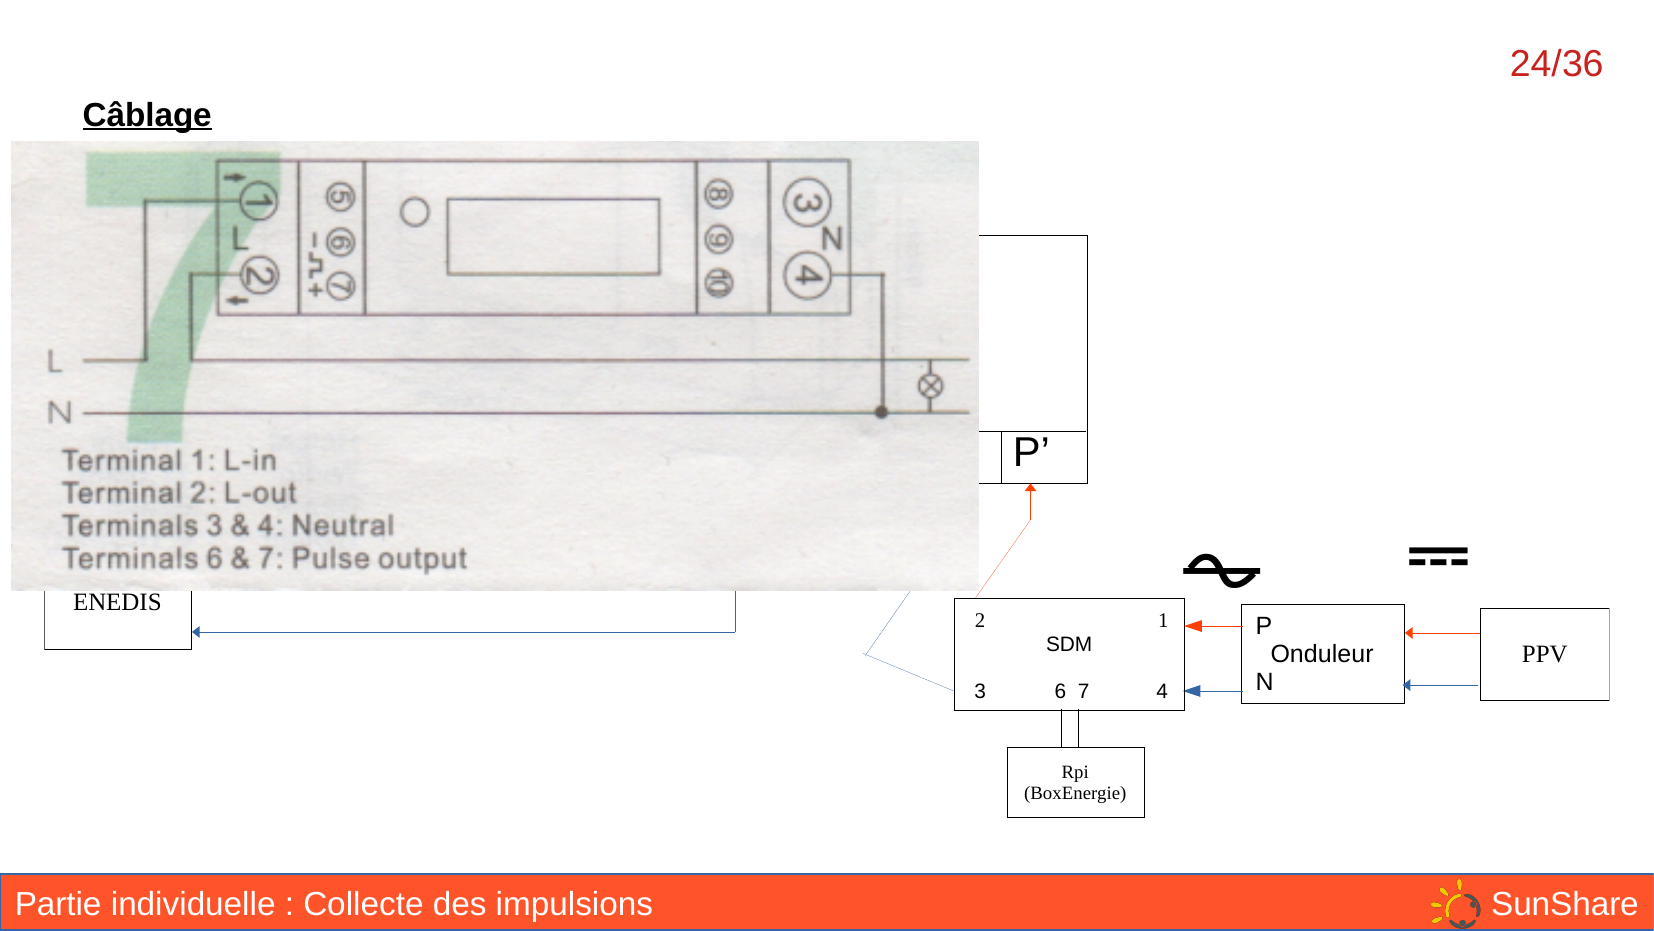

# Câblage
Partie individuelle : Collecte des impulsions